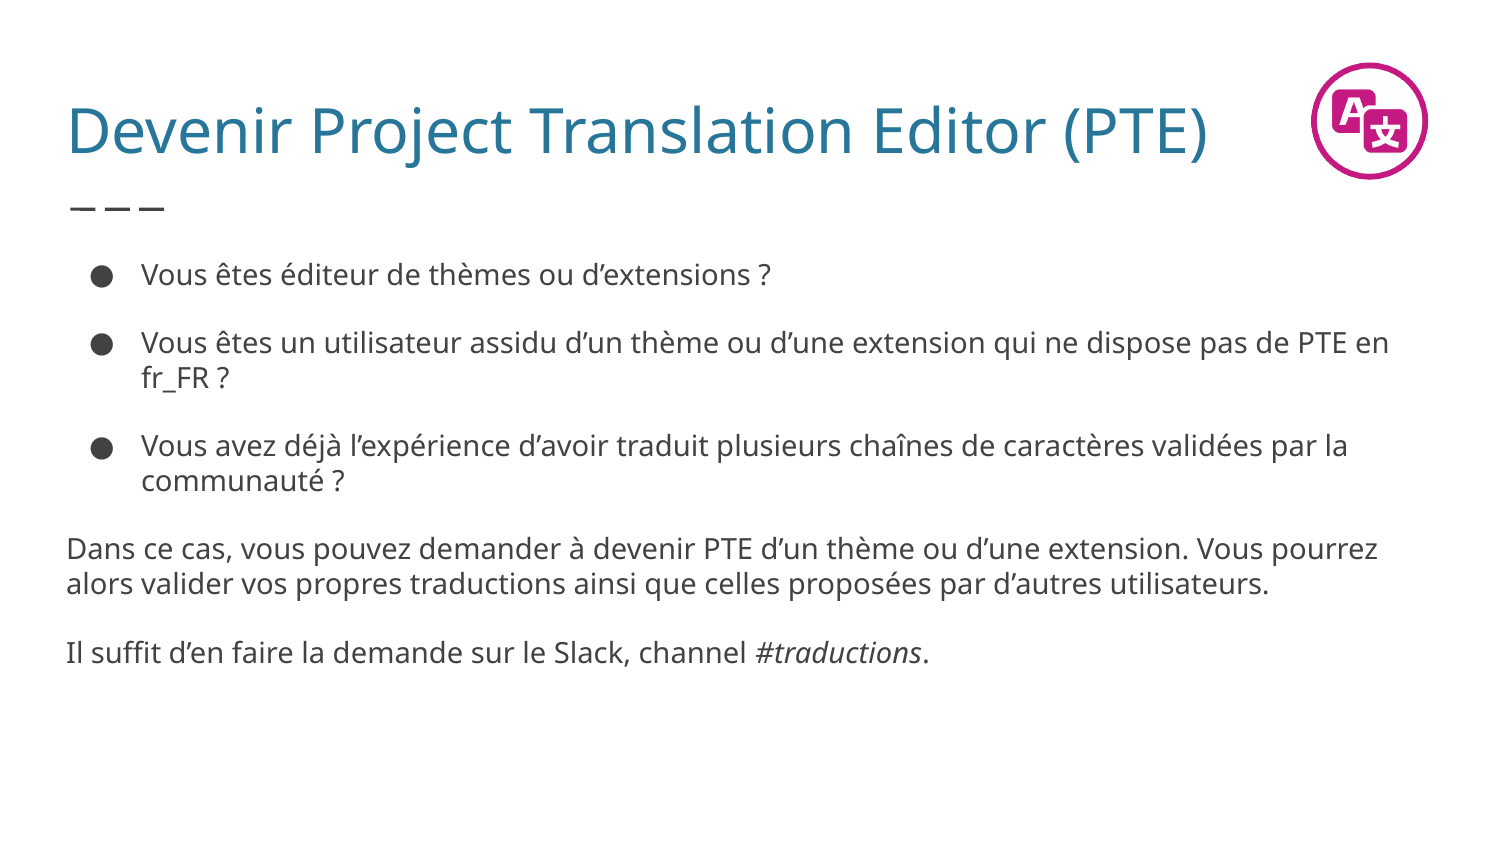

# Devenir Project Translation Editor (PTE)
Vous êtes éditeur de thèmes ou d’extensions ?
Vous êtes un utilisateur assidu d’un thème ou d’une extension qui ne dispose pas de PTE en fr_FR ?
Vous avez déjà l’expérience d’avoir traduit plusieurs chaînes de caractères validées par la communauté ?
Dans ce cas, vous pouvez demander à devenir PTE d’un thème ou d’une extension. Vous pourrez alors valider vos propres traductions ainsi que celles proposées par d’autres utilisateurs.
Il suffit d’en faire la demande sur le Slack, channel #traductions.